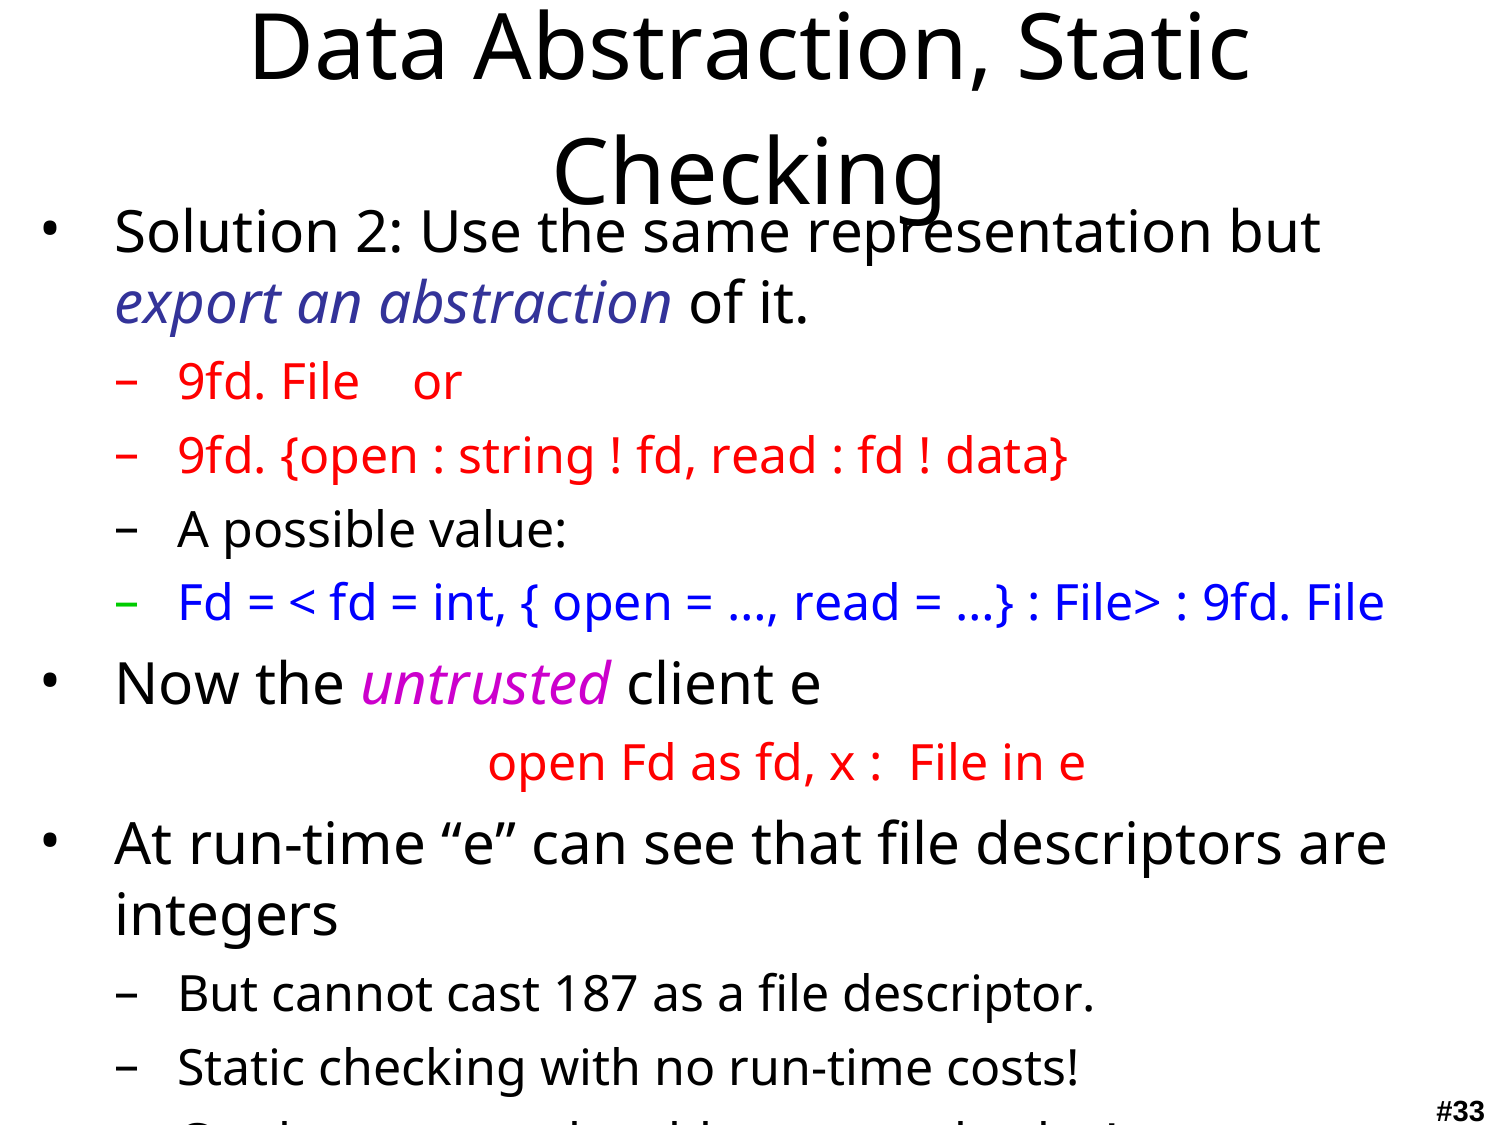

# Data Abstraction, Static Checking
Solution 2: Use the same representation but export an abstraction of it.
9fd. File or
9fd. {open : string ! fd, read : fd ! data}
A possible value:
Fd = < fd = int, { open = …, read = …} : File> : 9fd. File
Now the untrusted client e
open Fd as fd, x : File in e
At run-time “e” can see that file descriptors are integers
But cannot cast 187 as a file descriptor.
Static checking with no run-time costs!
Catch: you must be able to type check e!
33